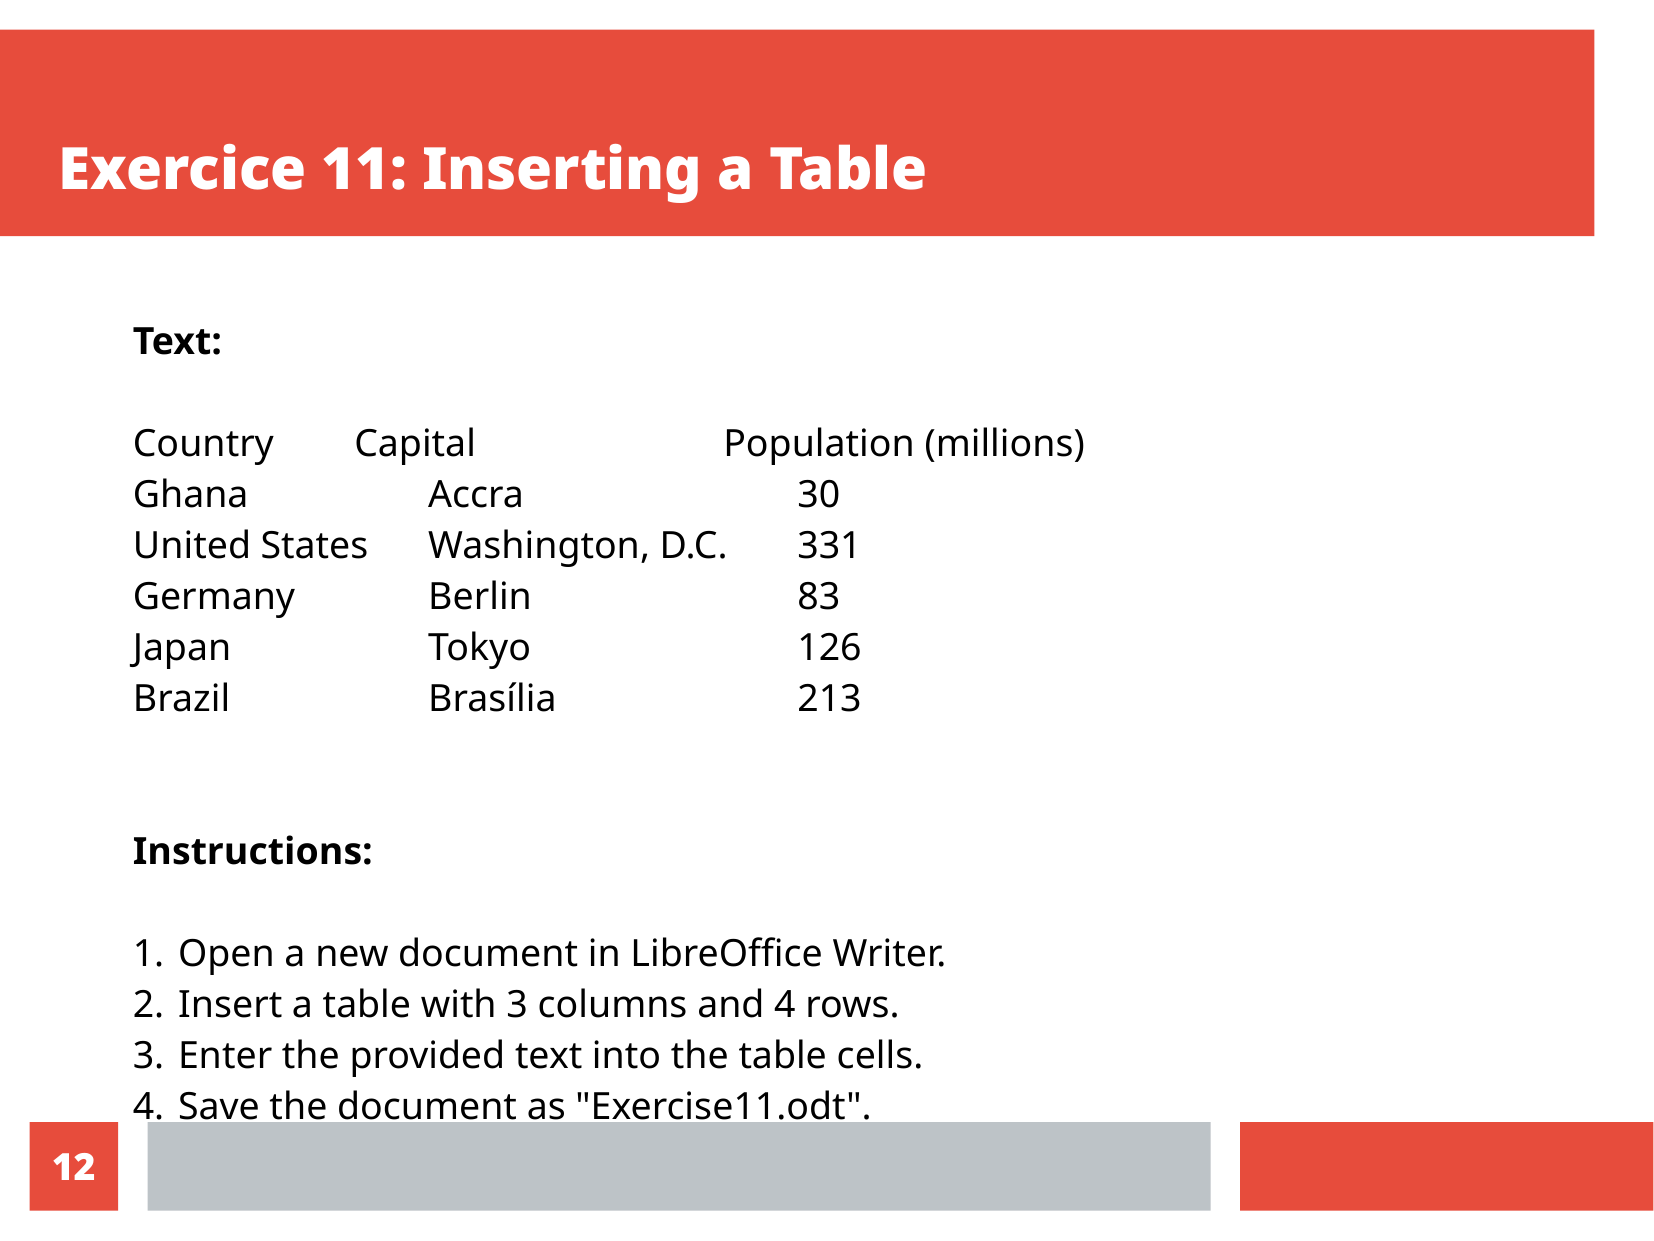

# Exercice 11: Inserting a Table
Text:
Country		Capital				Population (millions)
Ghana			Accra				30
United States	Washington, D.C.	331
Germany		Berlin				83
Japan			Tokyo				126
Brazil			Brasília				213
Instructions:
 Open a new document in LibreOffice Writer.
 Insert a table with 3 columns and 4 rows.
 Enter the provided text into the table cells.
 Save the document as "Exercise11.odt".
12